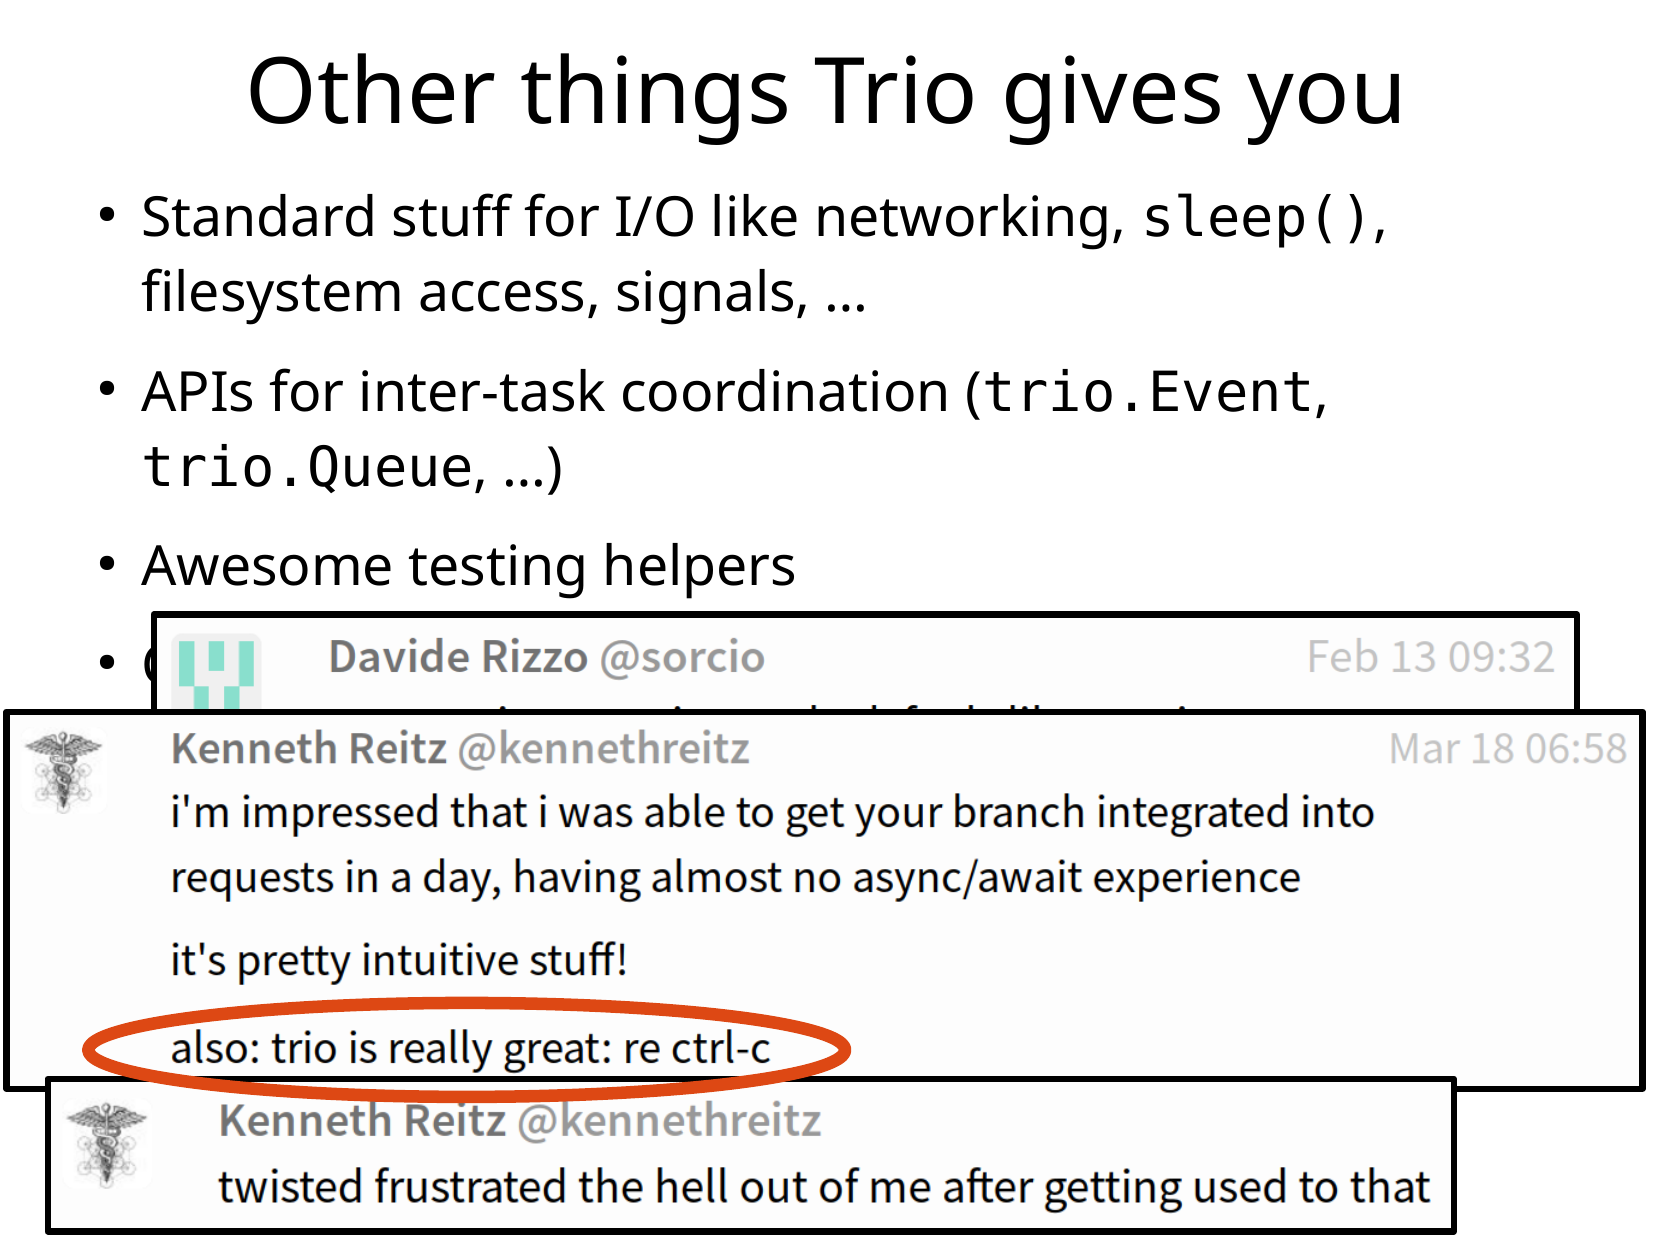

# Other things Trio gives you
Standard stuff for I/O like networking, sleep(), filesystem access, signals, …
APIs for inter-task coordination (trio.Event, trio.Queue, …)
Awesome testing helpers
Control-C works the way you’d expect
Compatibility layer to use asyncio libraries on trio (→ incremental migration)
...that’s about it right now